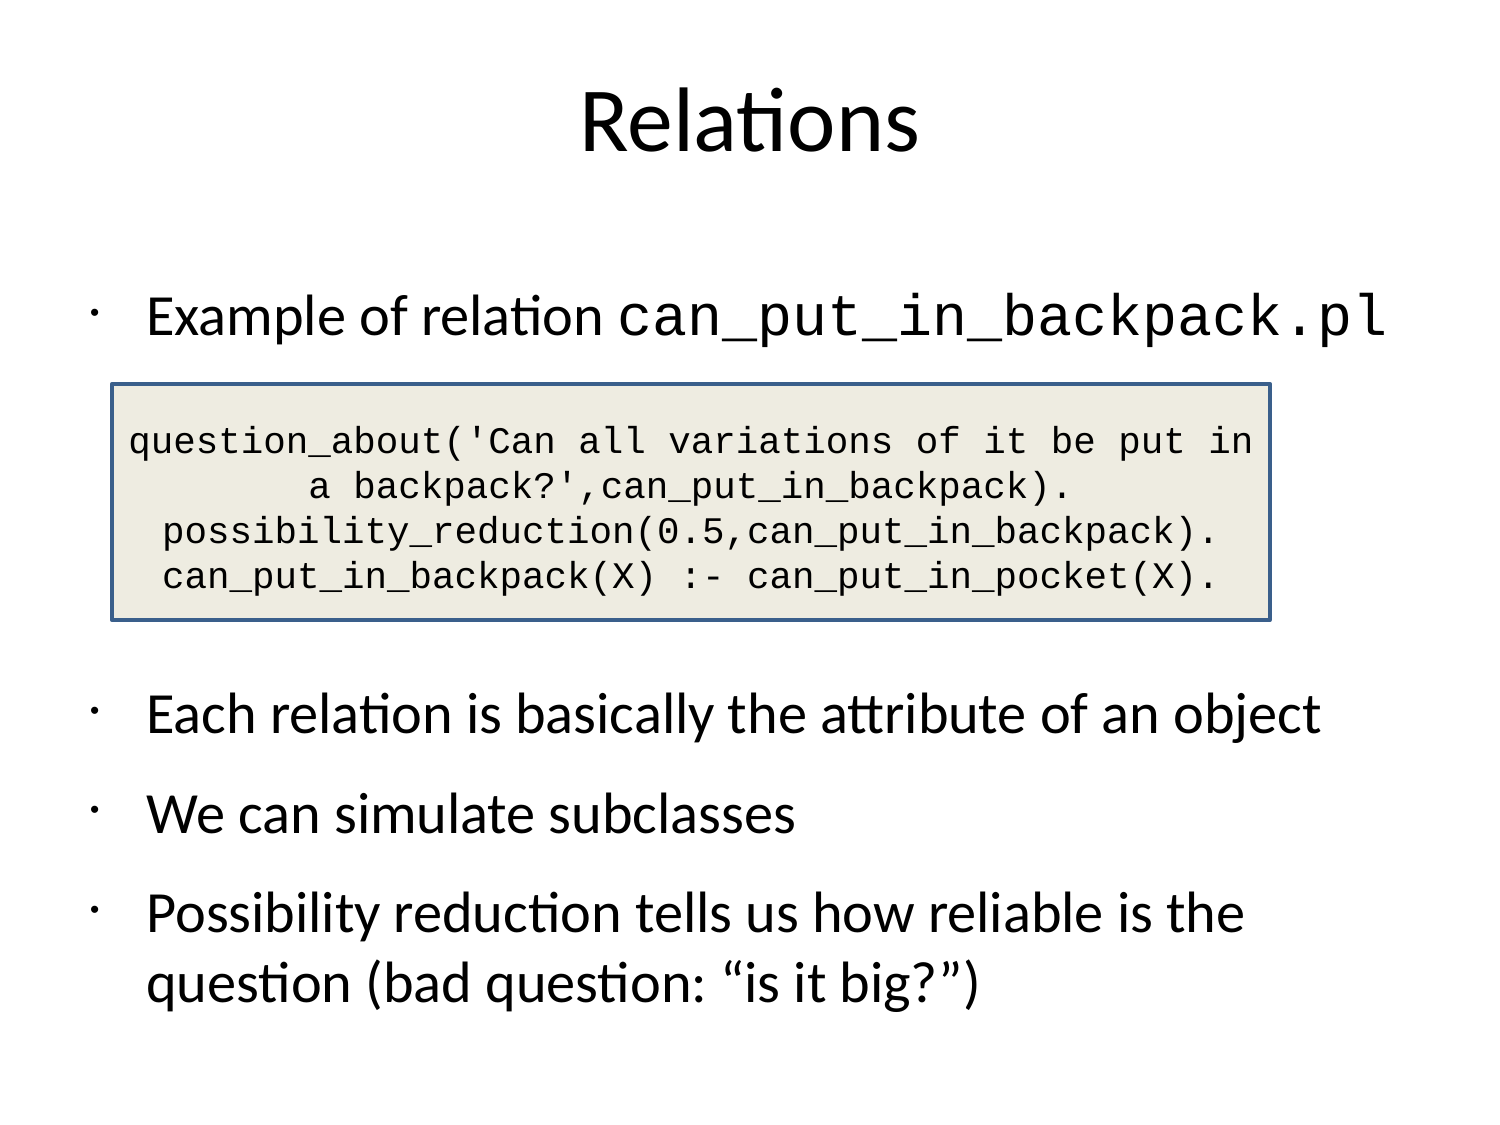

# Relations
Example of relation can_put_in_backpack.pl
Each relation is basically the attribute of an object
We can simulate subclasses
Possibility reduction tells us how reliable is the question (bad question: “is it big?”)
question_about('Can all variations of it be put in a backpack?',can_put_in_backpack).
possibility_reduction(0.5,can_put_in_backpack).
can_put_in_backpack(X) :- can_put_in_pocket(X).